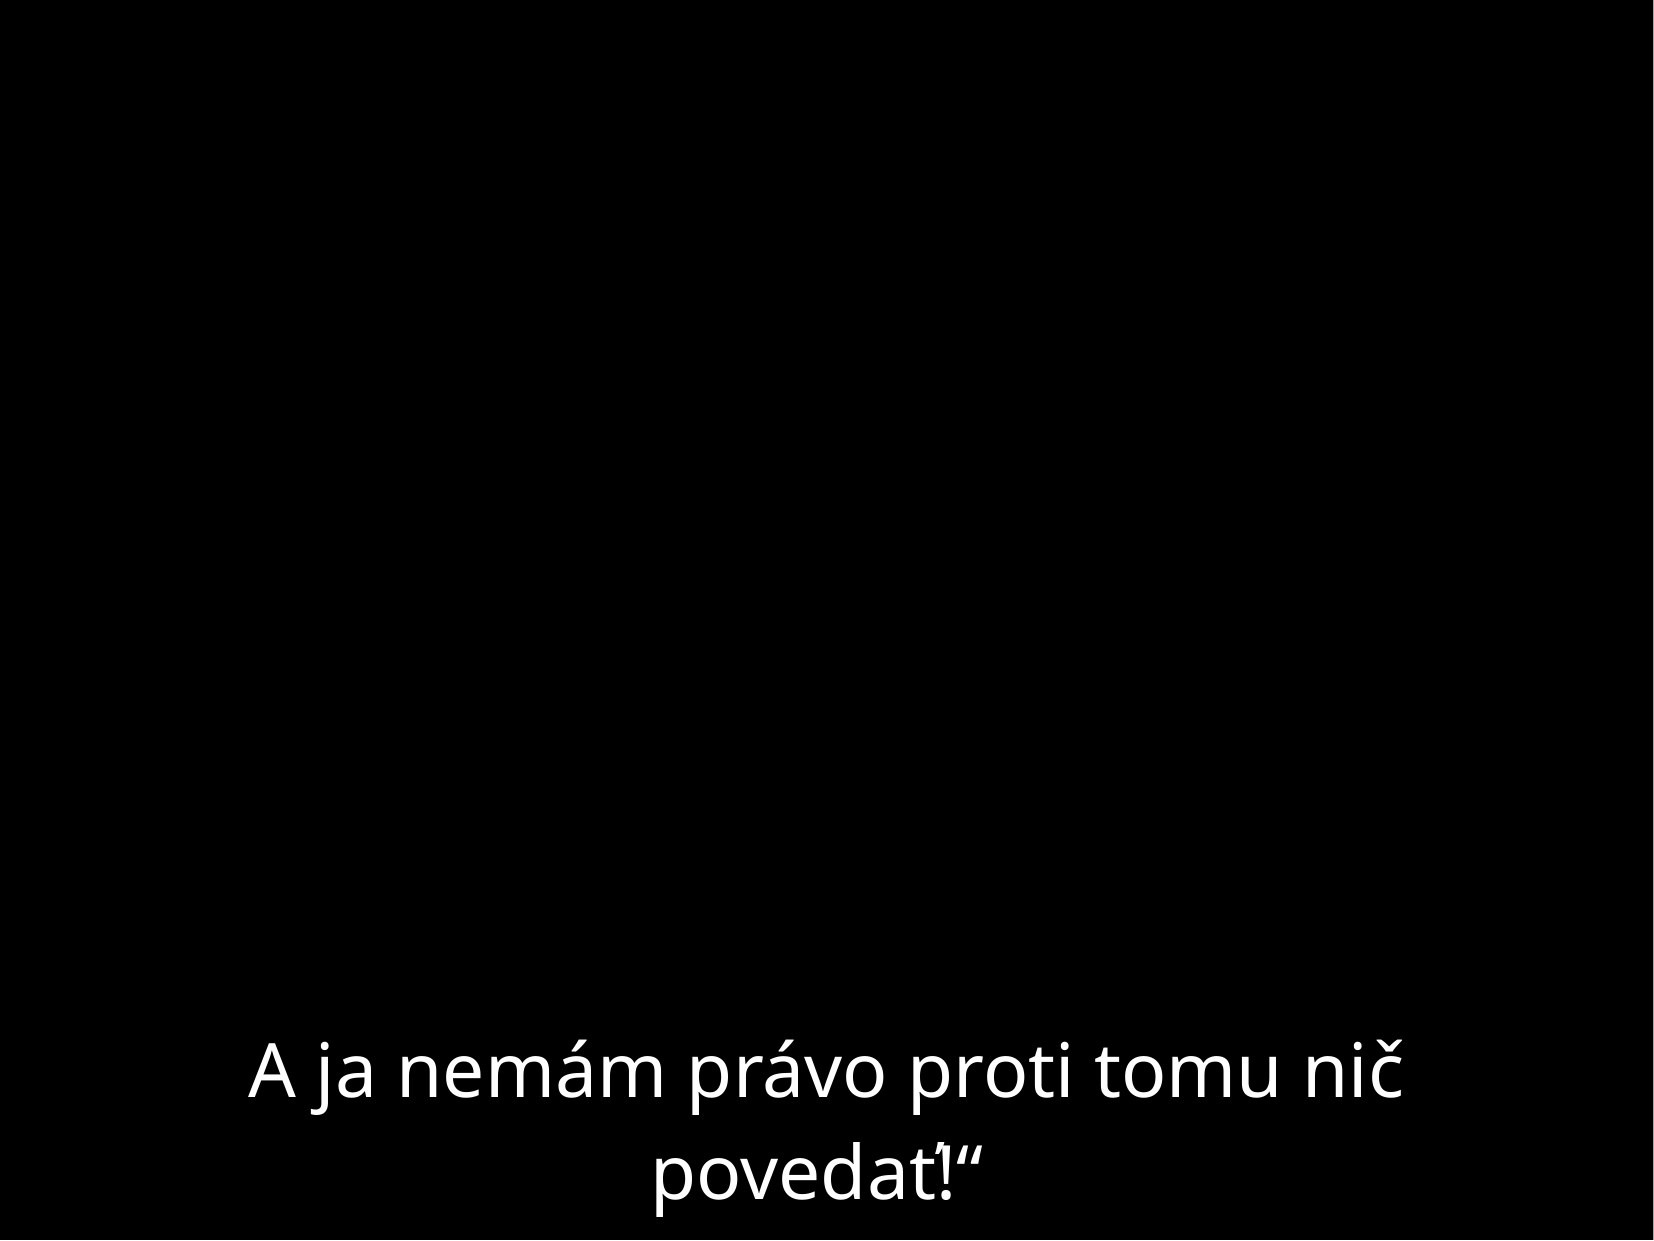

# A ja nemám právo proti tomu nič povedať!“